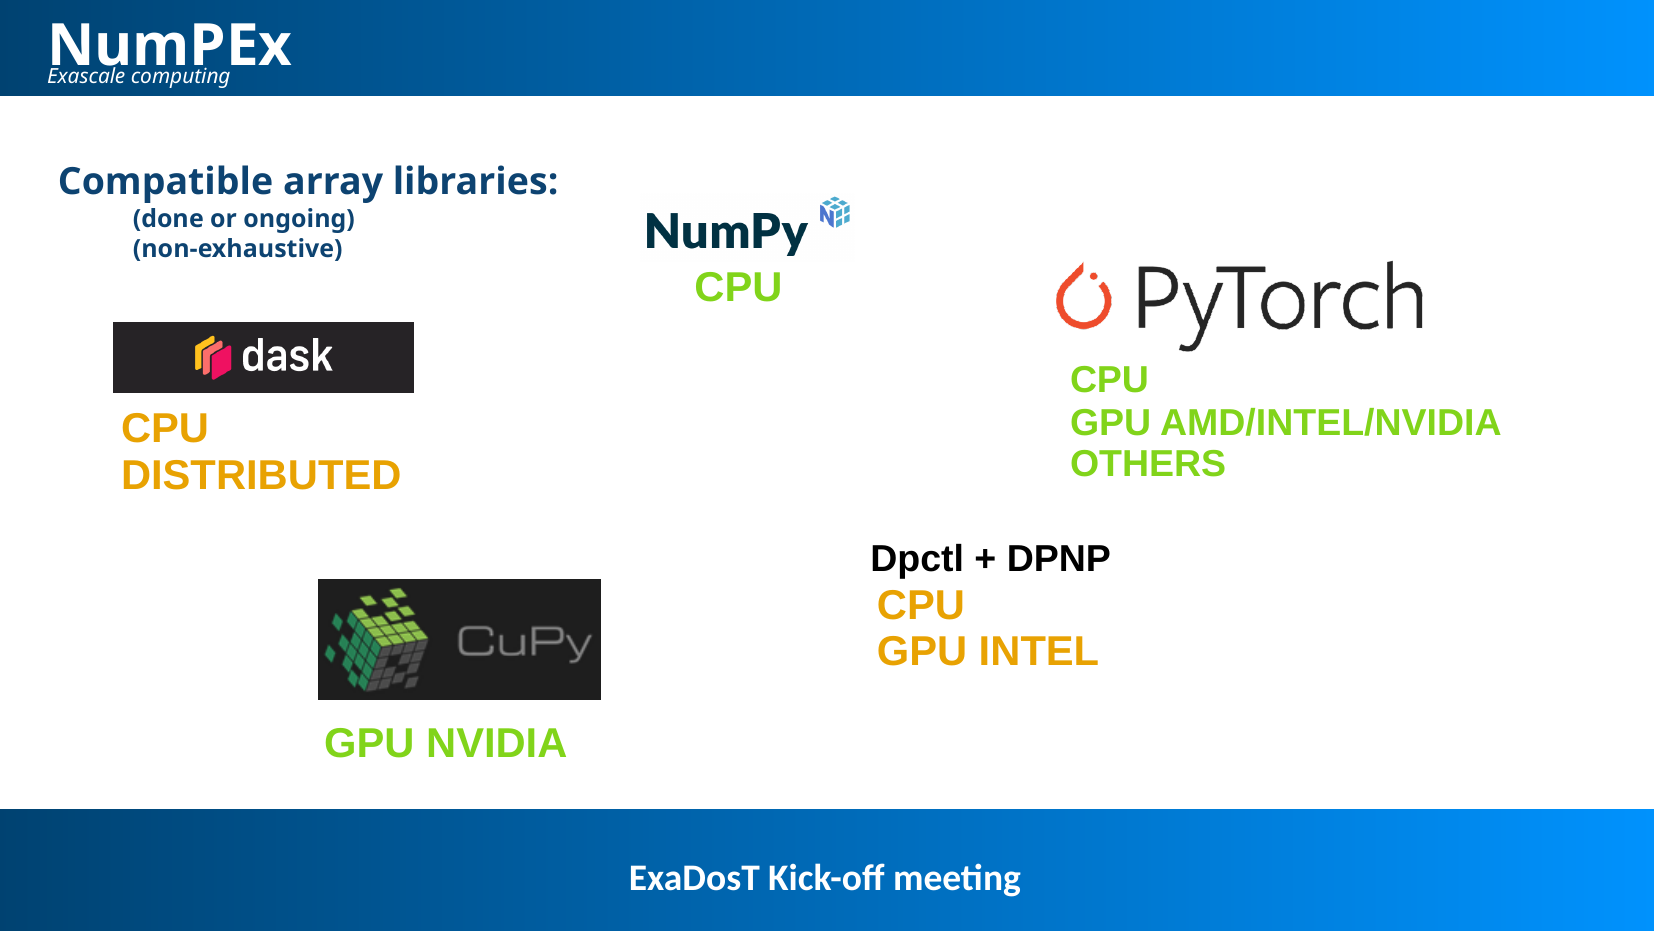

NumPExx
Exascale computing
Compatible array libraries:
 	(done or ongoing)
 	(non-exhaustive)
CPU
CPU
GPU AMD/INTEL/NVIDIA
OTHERS
CPU
DISTRIBUTED
Dpctl + DPNP
CPU
GPU INTEL
GPU NVIDIA
ExaDosT Kick-off meeting